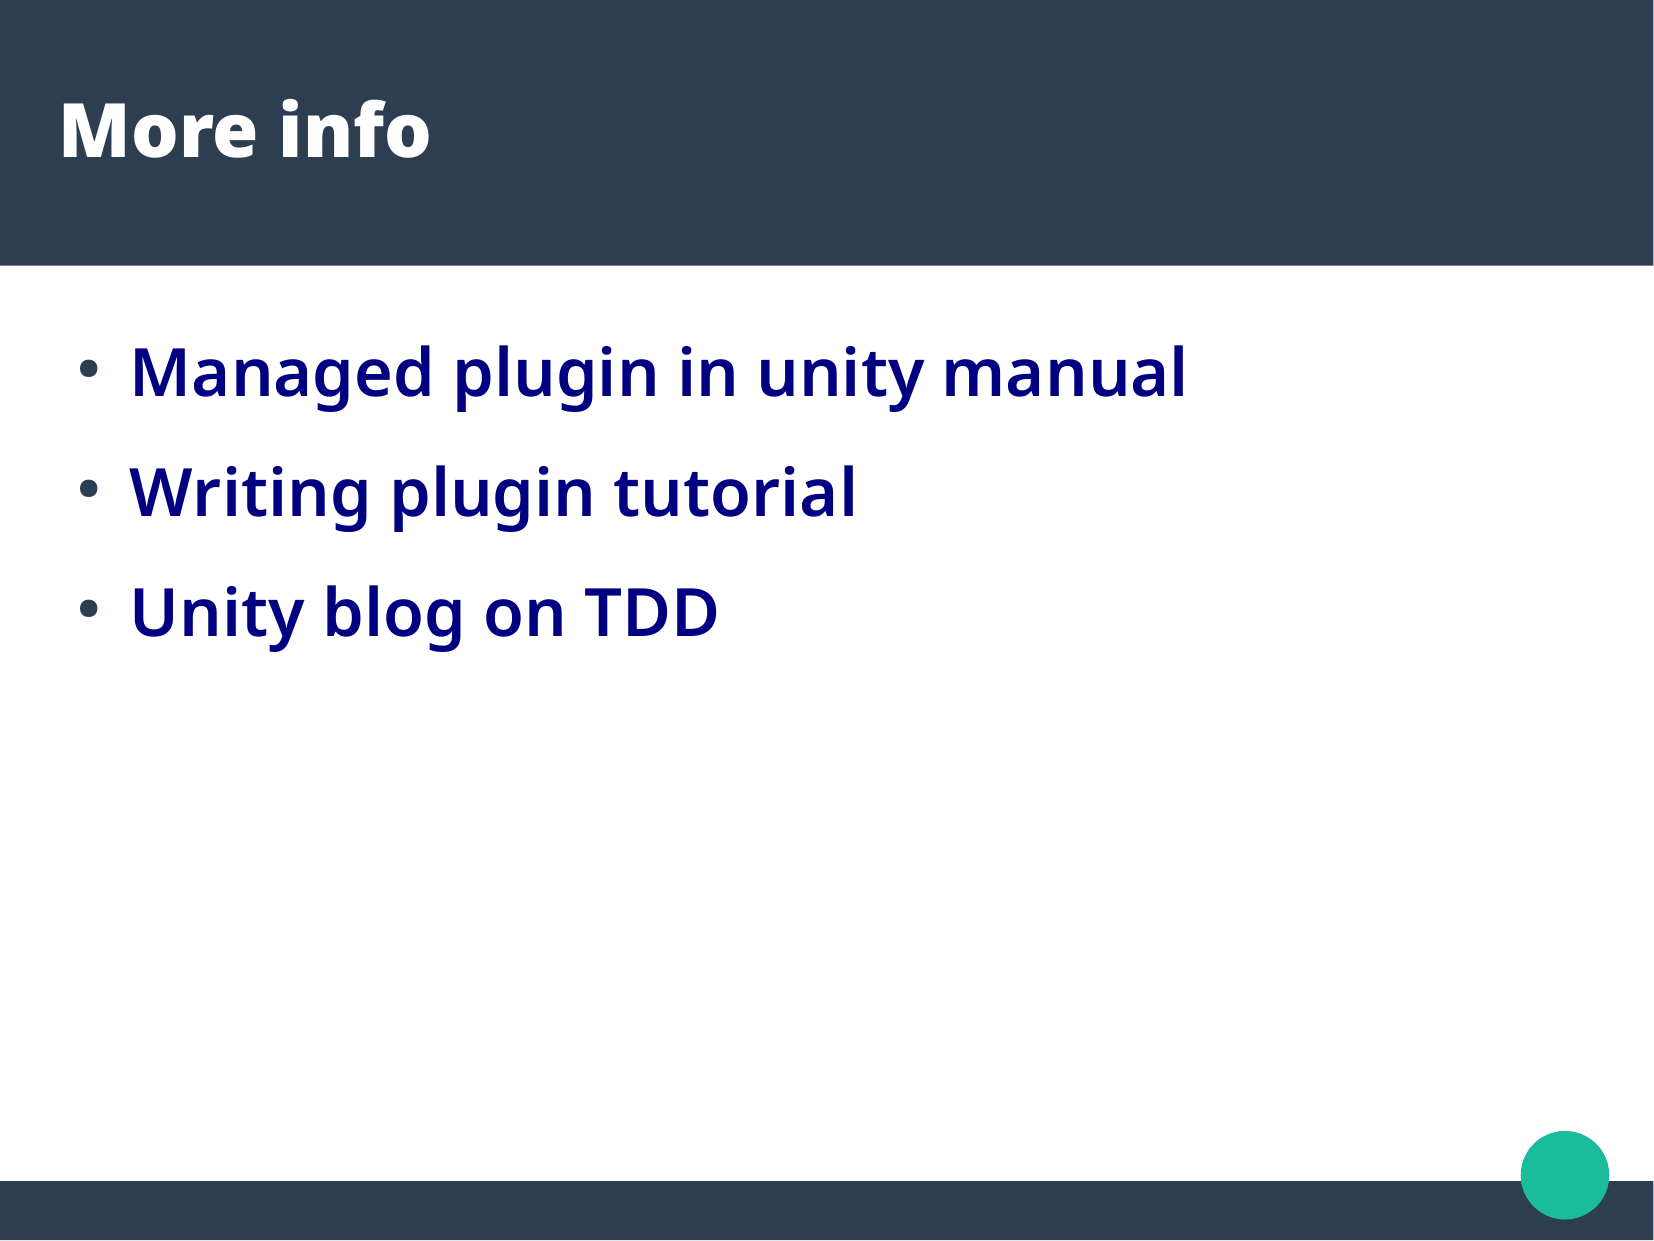

# More info
Managed plugin in unity manual
Writing plugin tutorial
Unity blog on TDD